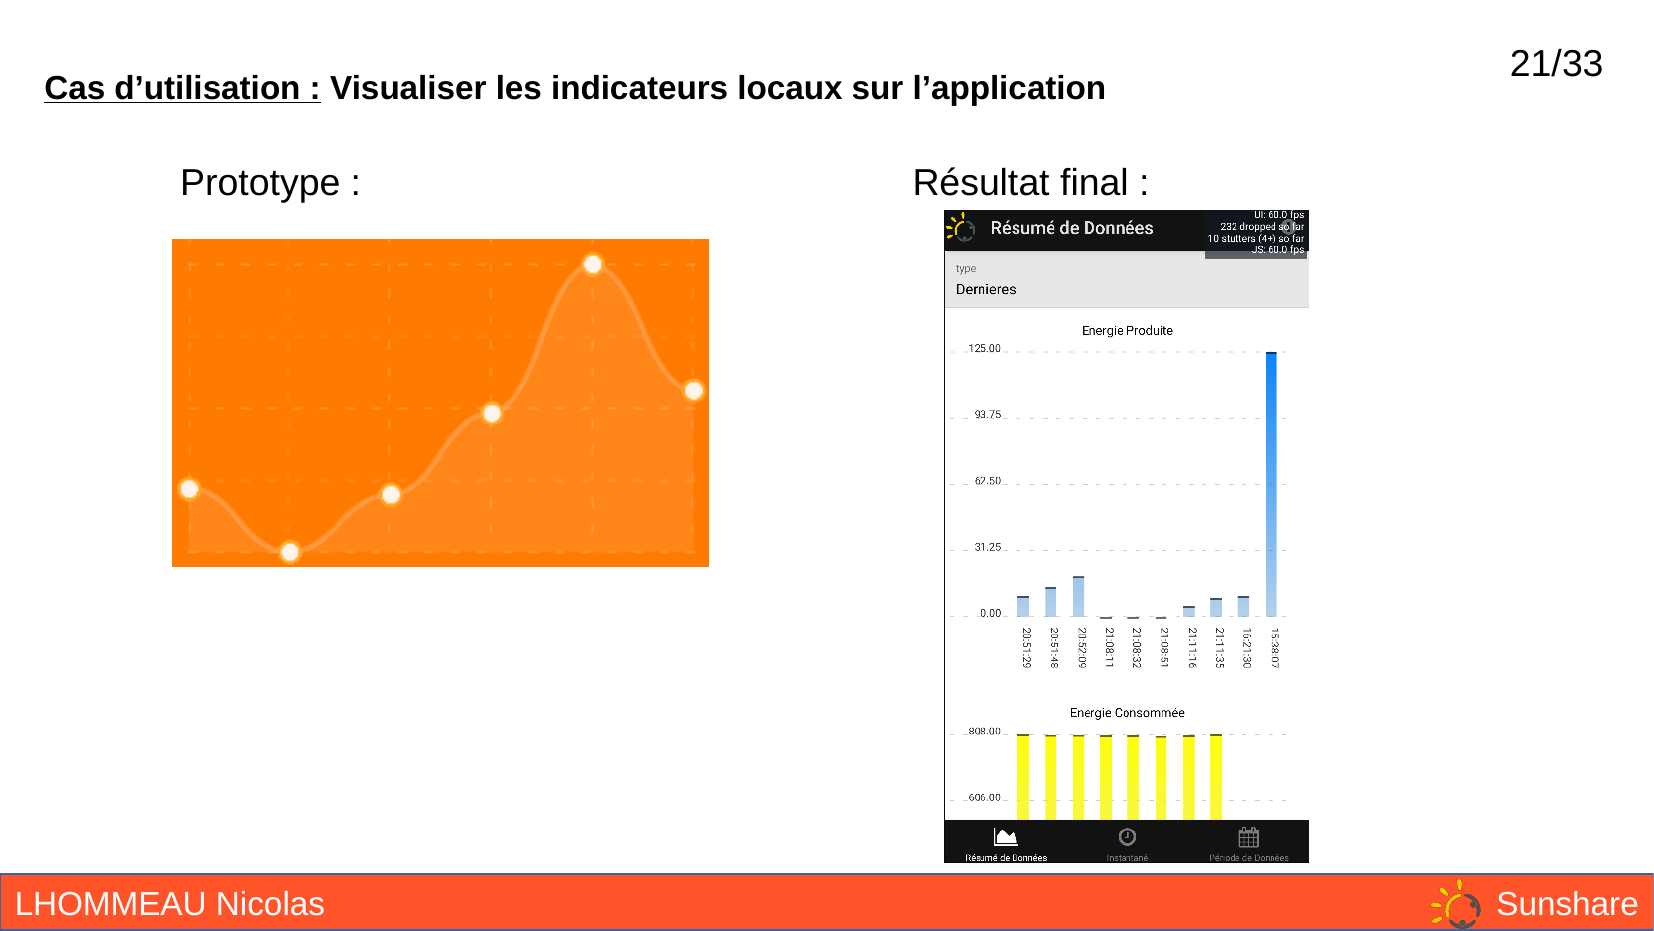

Cas d’utilisation : Visualiser les indicateurs locaux sur l’application
Prototype :
Résultat final :